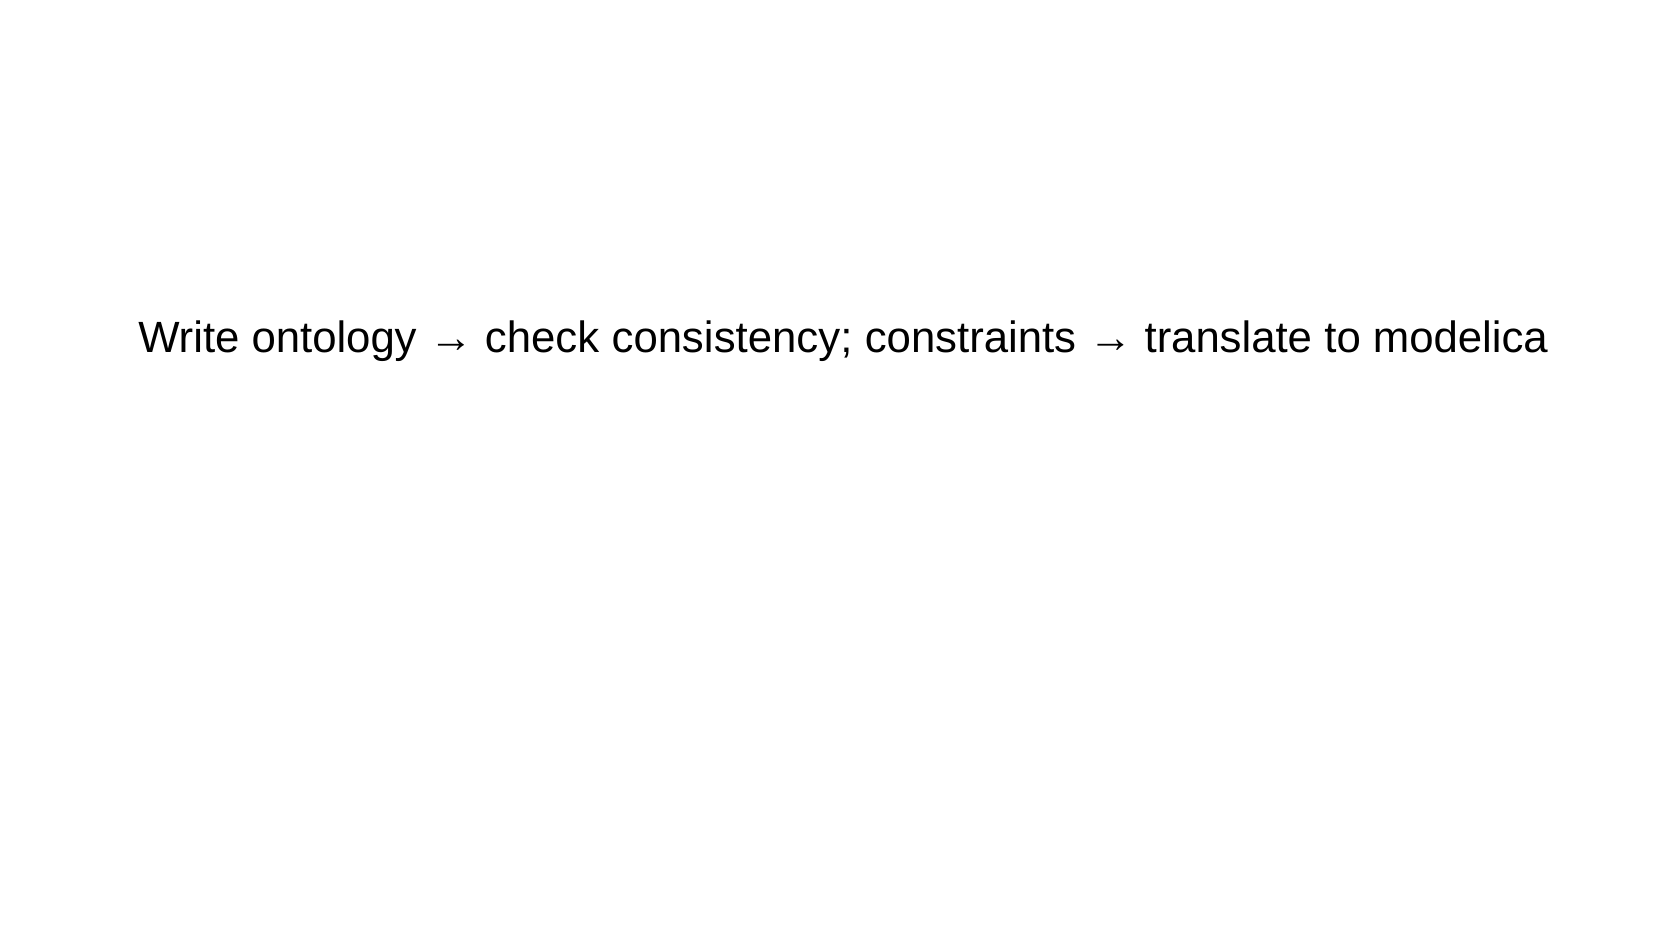

#
Write ontology → check consistency; constraints → translate to modelica